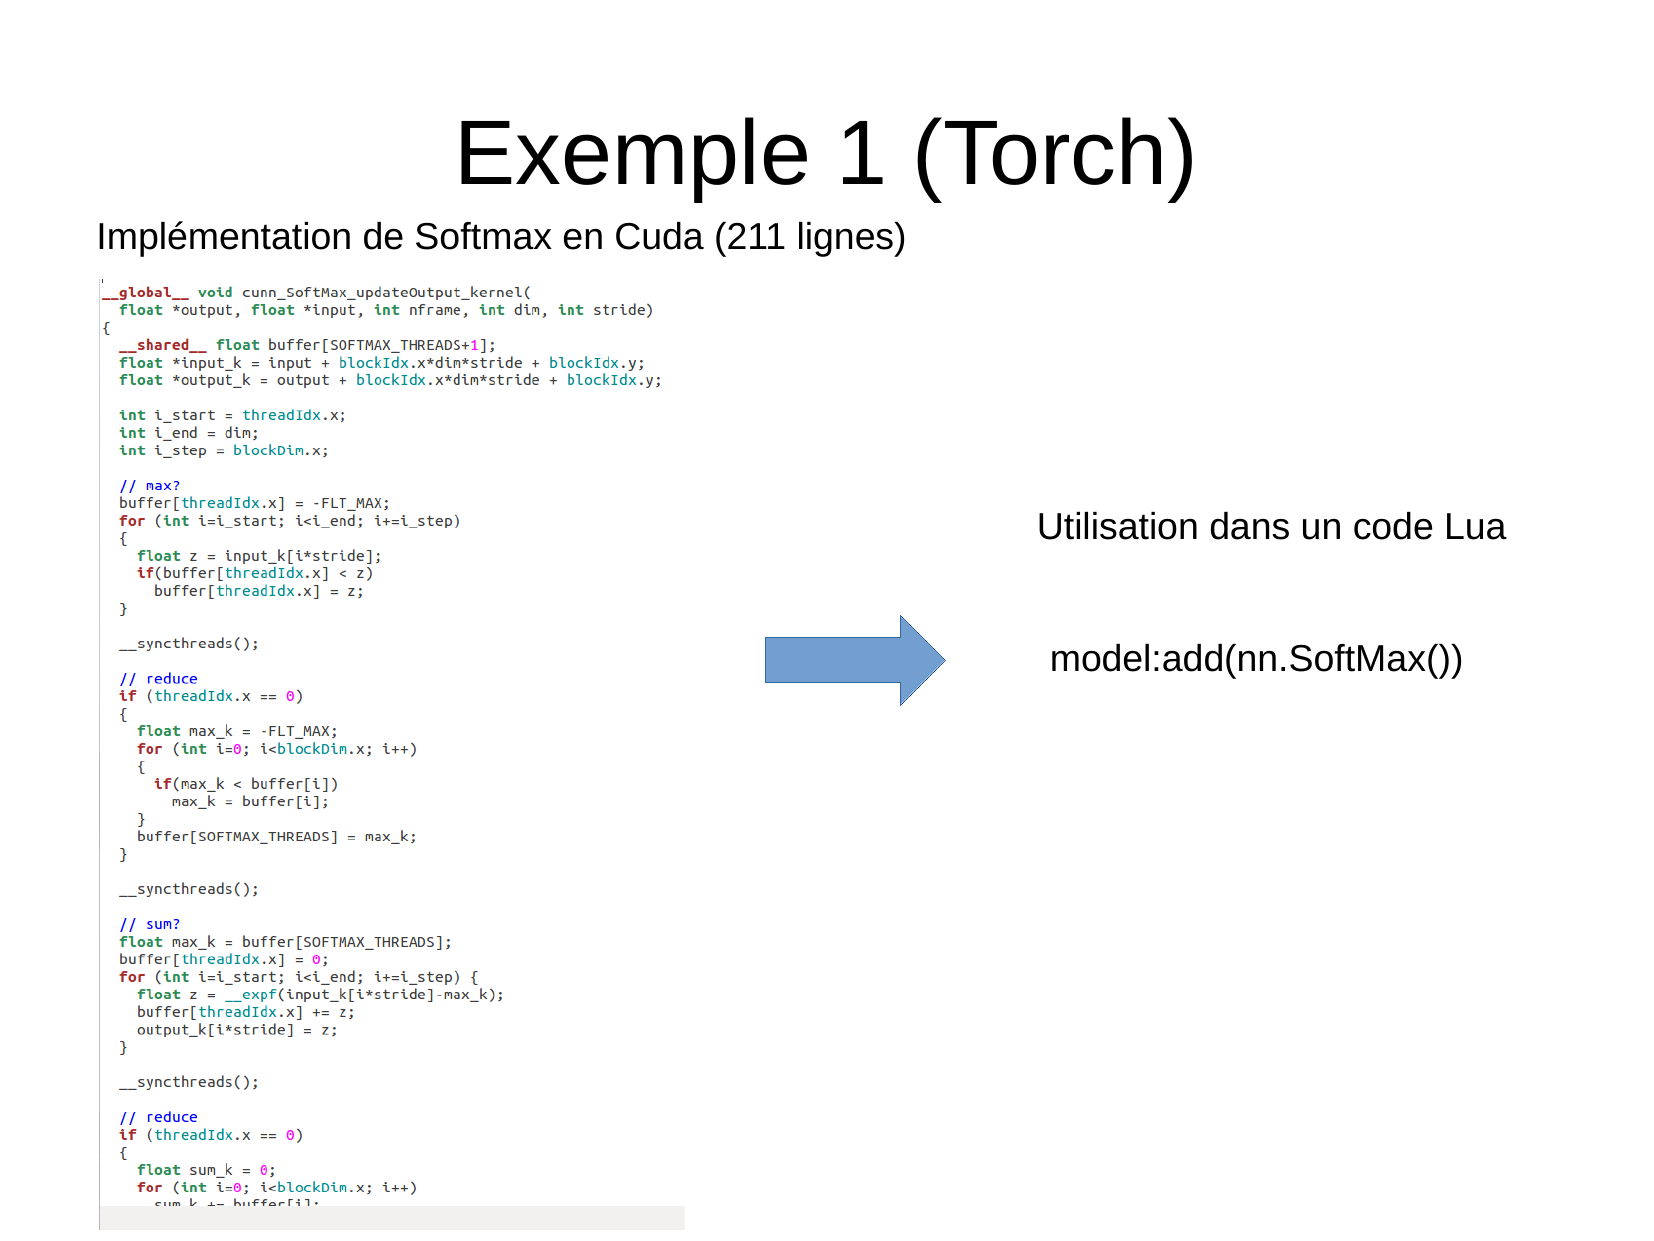

# Exemple 1 (Torch)
Implémentation de Softmax en Cuda (211 lignes)
Utilisation dans un code Lua
model:add(nn.SoftMax())